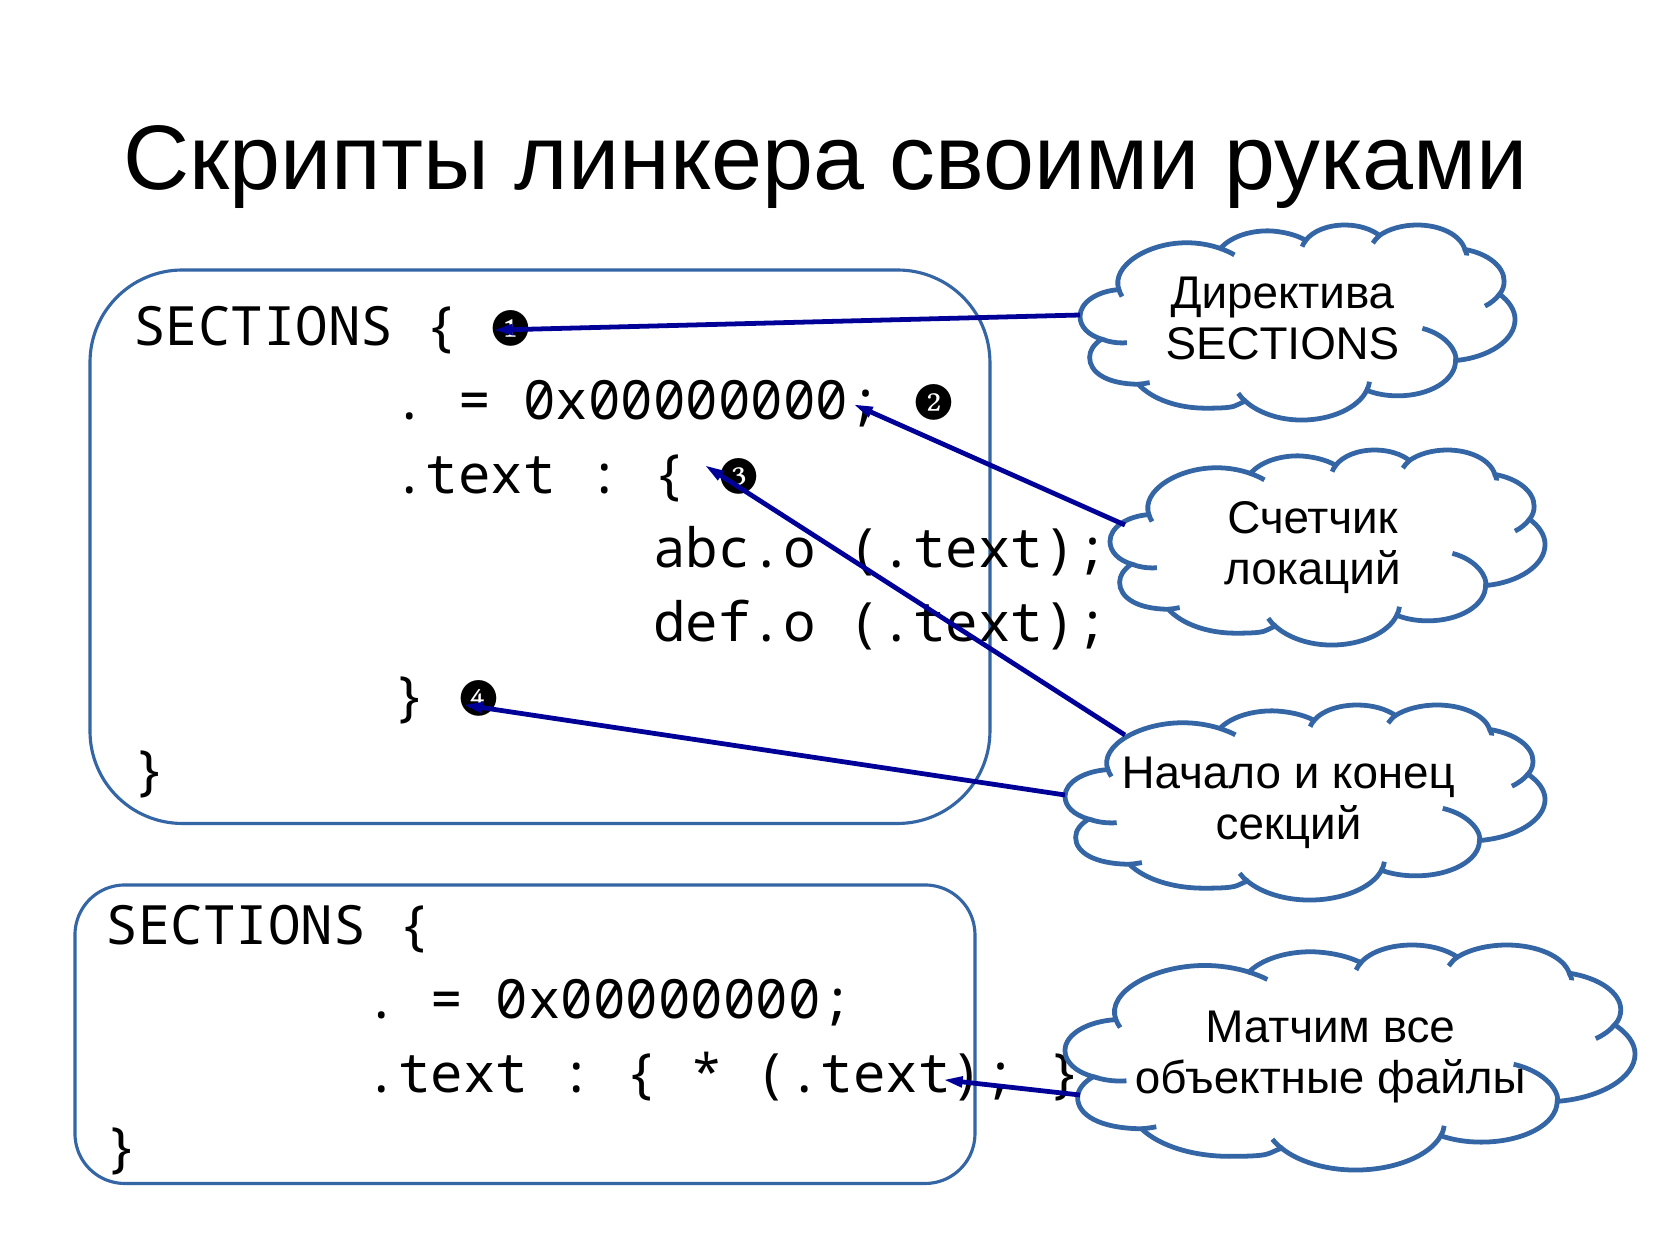

# Скрипты линкера своими руками
Директива
SECTIONS
SECTIONS { ❶
 . = 0x00000000; ❷
 .text : { ❸
 abc.o (.text);
 def.o (.text);
 } ❹
}
Счетчик
локаций
Начало и конец
секций
SECTIONS {
 . = 0x00000000;
 .text : { * (.text); }
}
Матчим все
объектные файлы